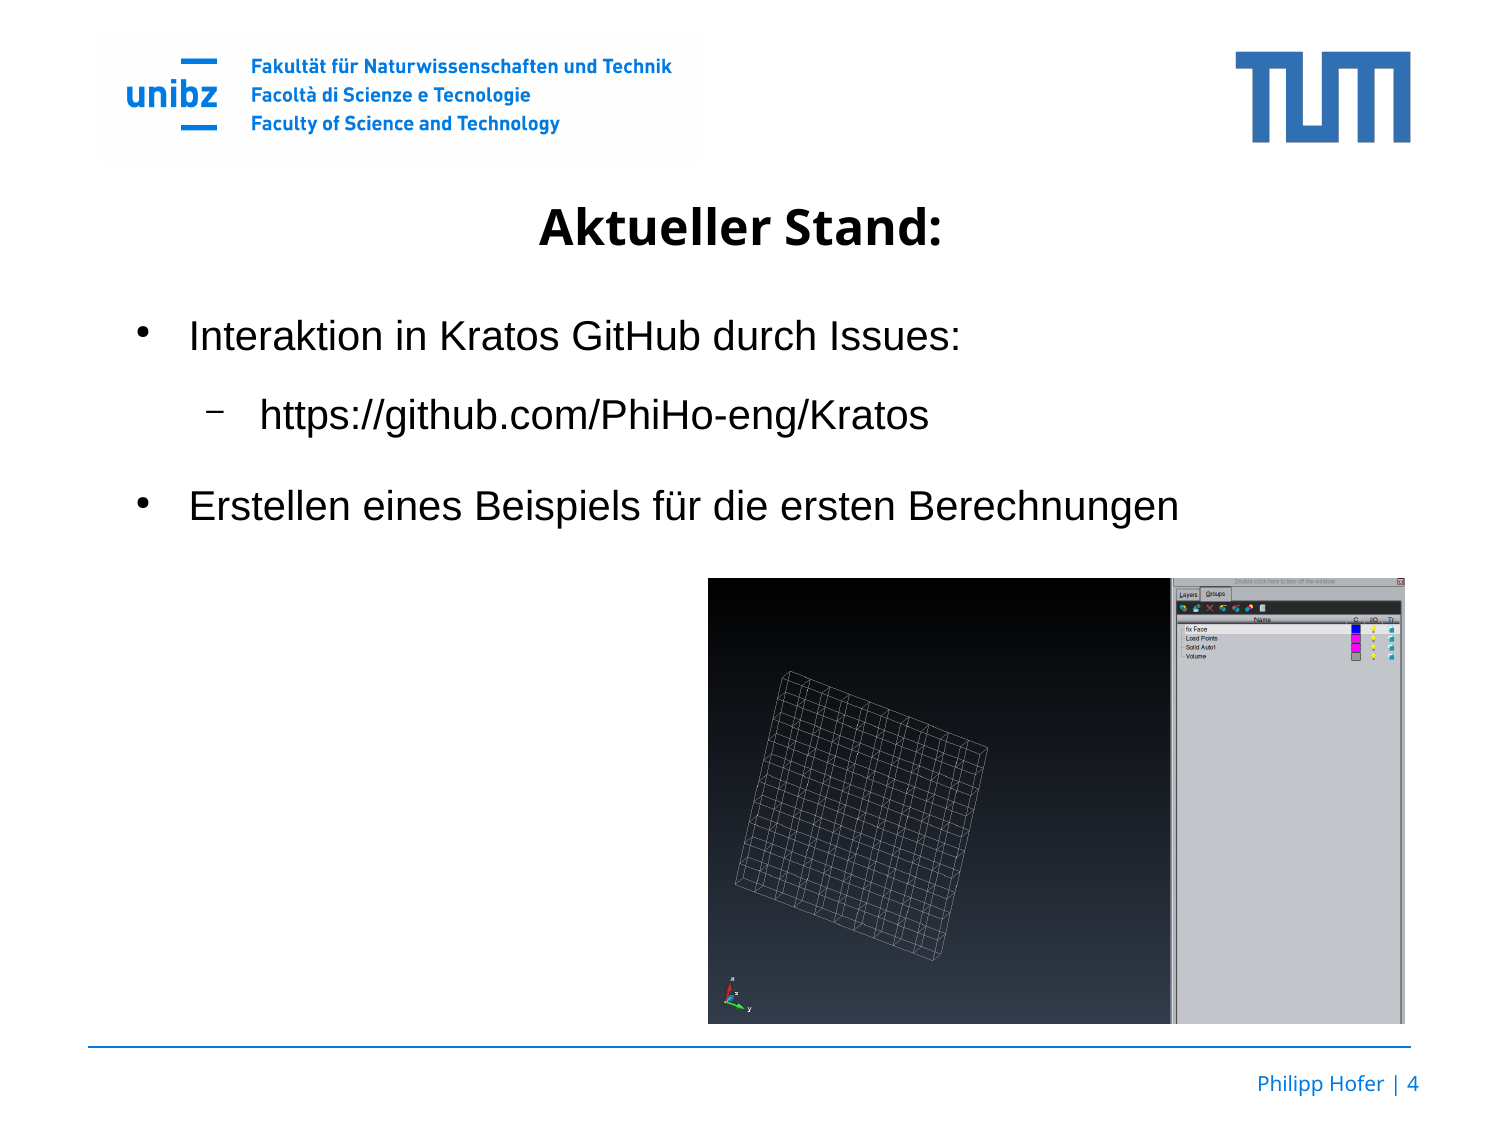

Aktueller Stand:
Interaktion in Kratos GitHub durch Issues:
https://github.com/PhiHo-eng/Kratos
Erstellen eines Beispiels für die ersten Berechnungen